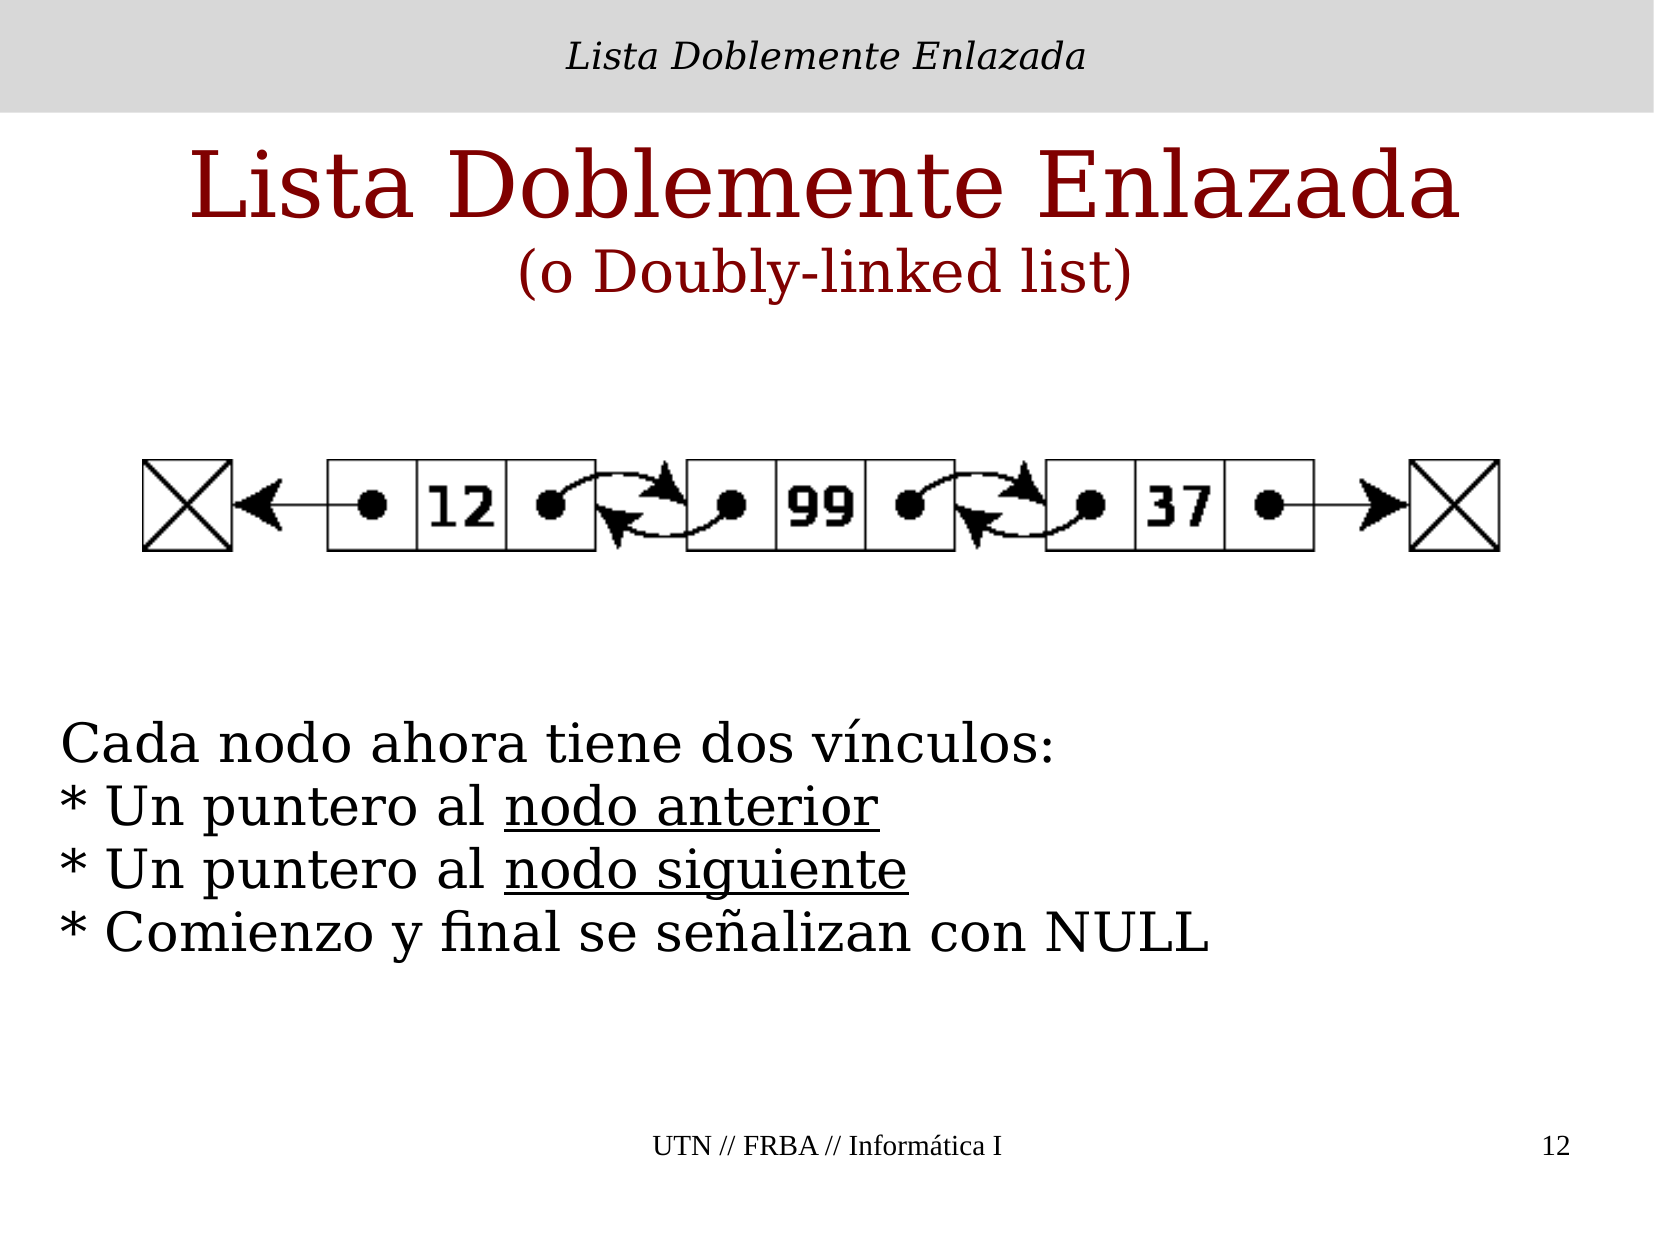

Lista Doblemente Enlazada
# Lista Doblemente Enlazada (o Doubly-linked list)
Cada nodo ahora tiene dos vínculos:
* Un puntero al nodo anterior
* Un puntero al nodo siguiente
* Comienzo y final se señalizan con NULL
UTN // FRBA // Informática I
12